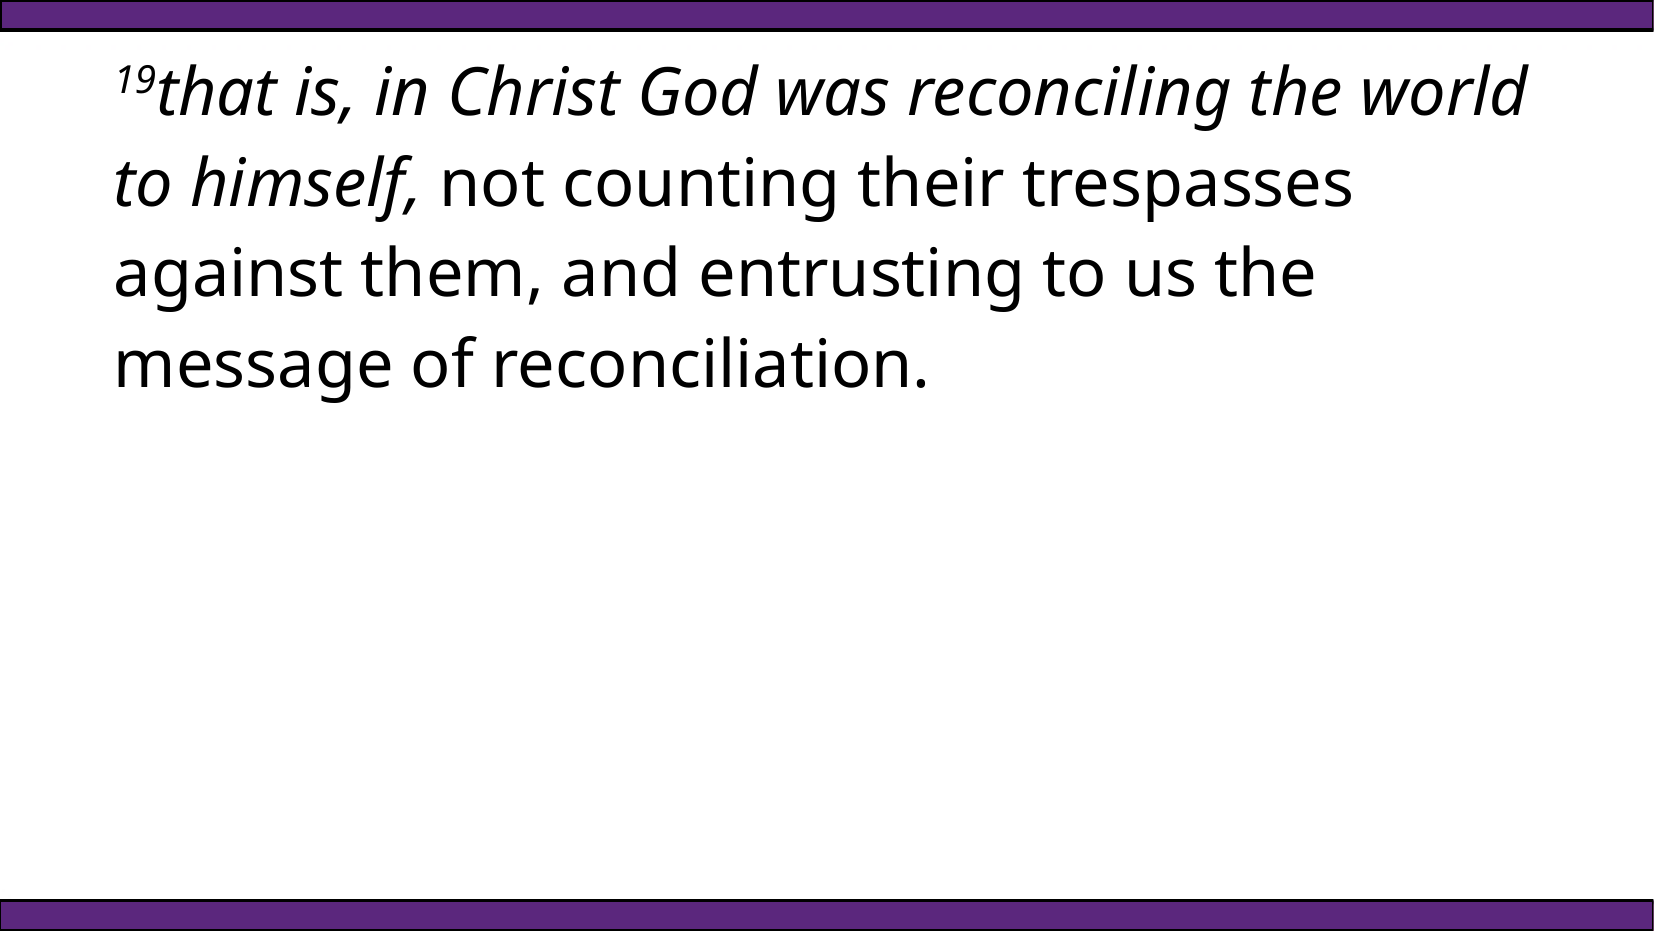

19that is, in Christ God was reconciling the world to himself, not counting their trespasses against them, and entrusting to us the message of reconciliation.